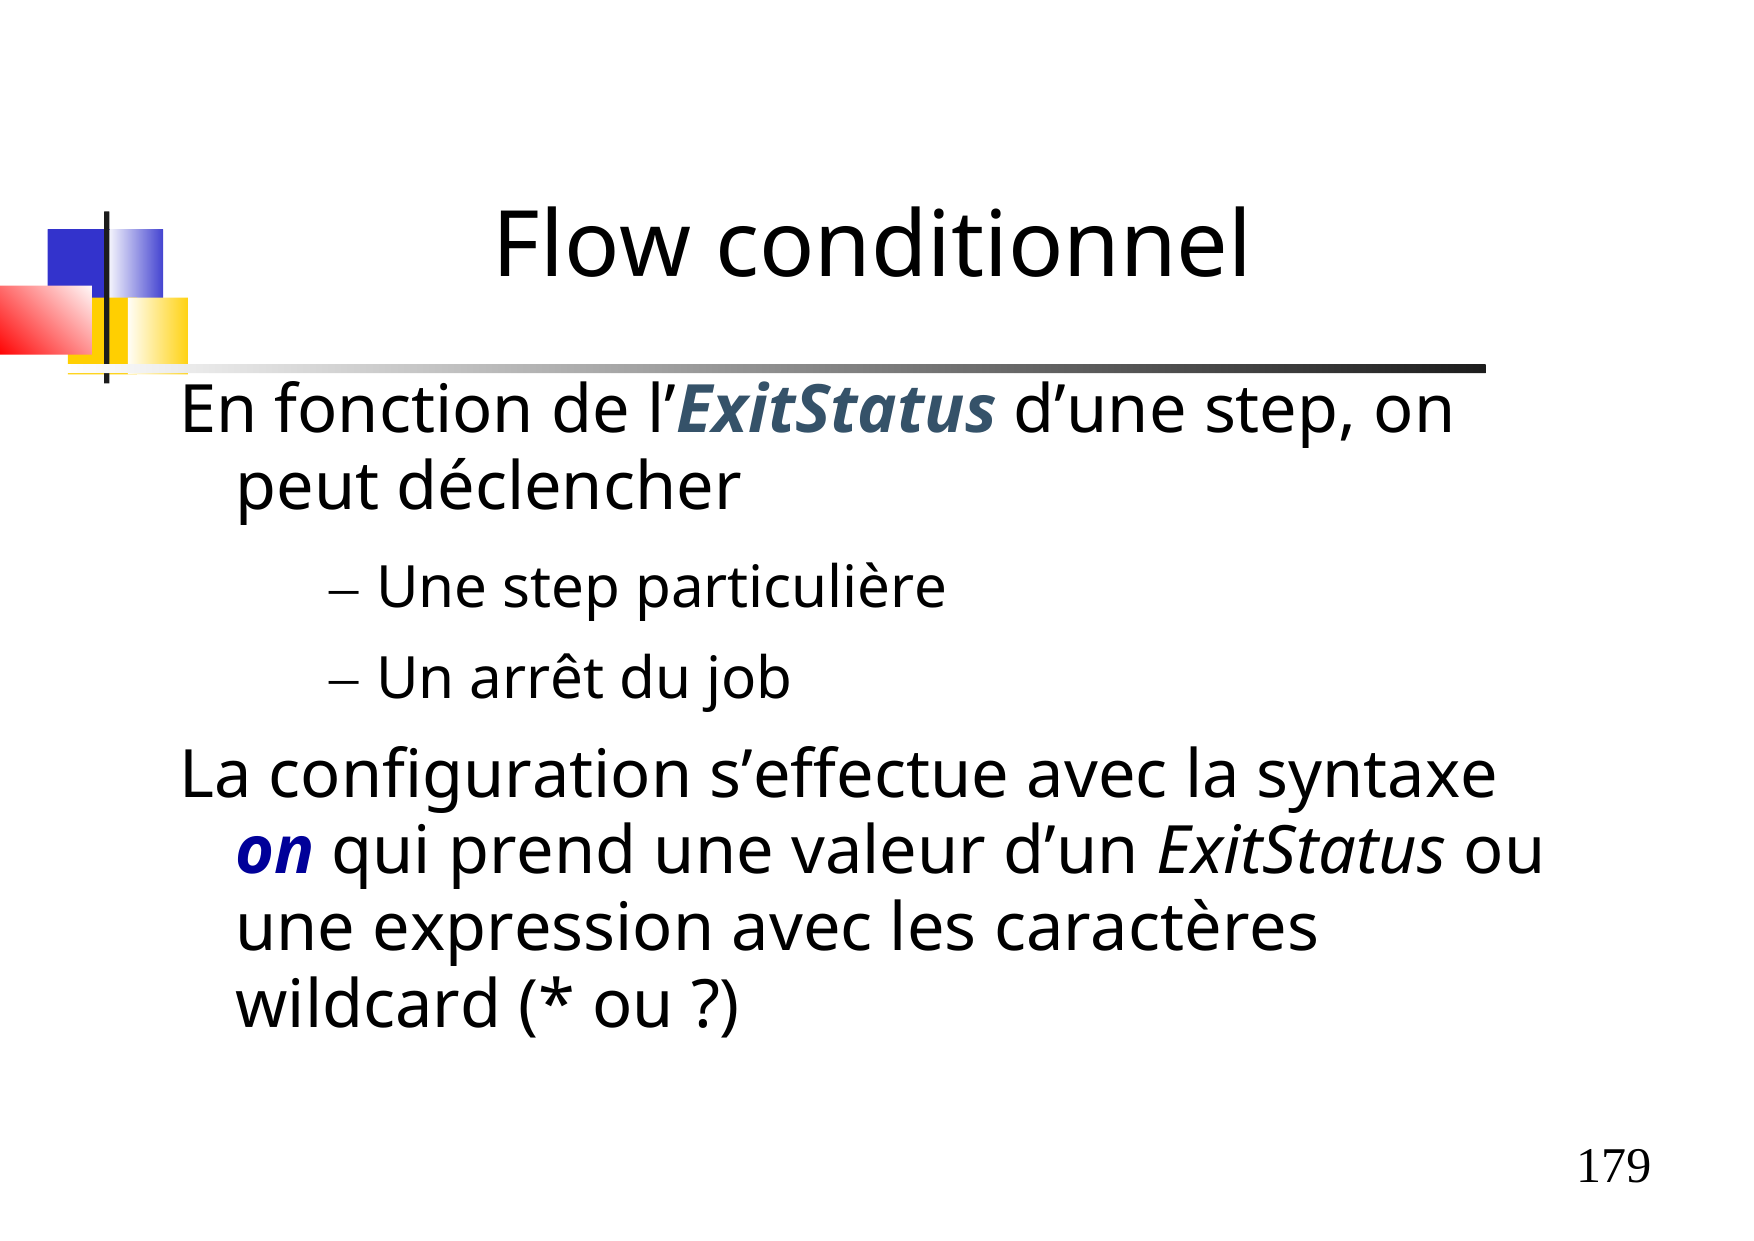

# Flow conditionnel
En fonction de l’ExitStatus d’une step, on peut déclencher
Une step particulière
Un arrêt du job
La configuration s’effectue avec la syntaxe on qui prend une valeur d’un ExitStatus ou une expression avec les caractères wildcard (* ou ?)